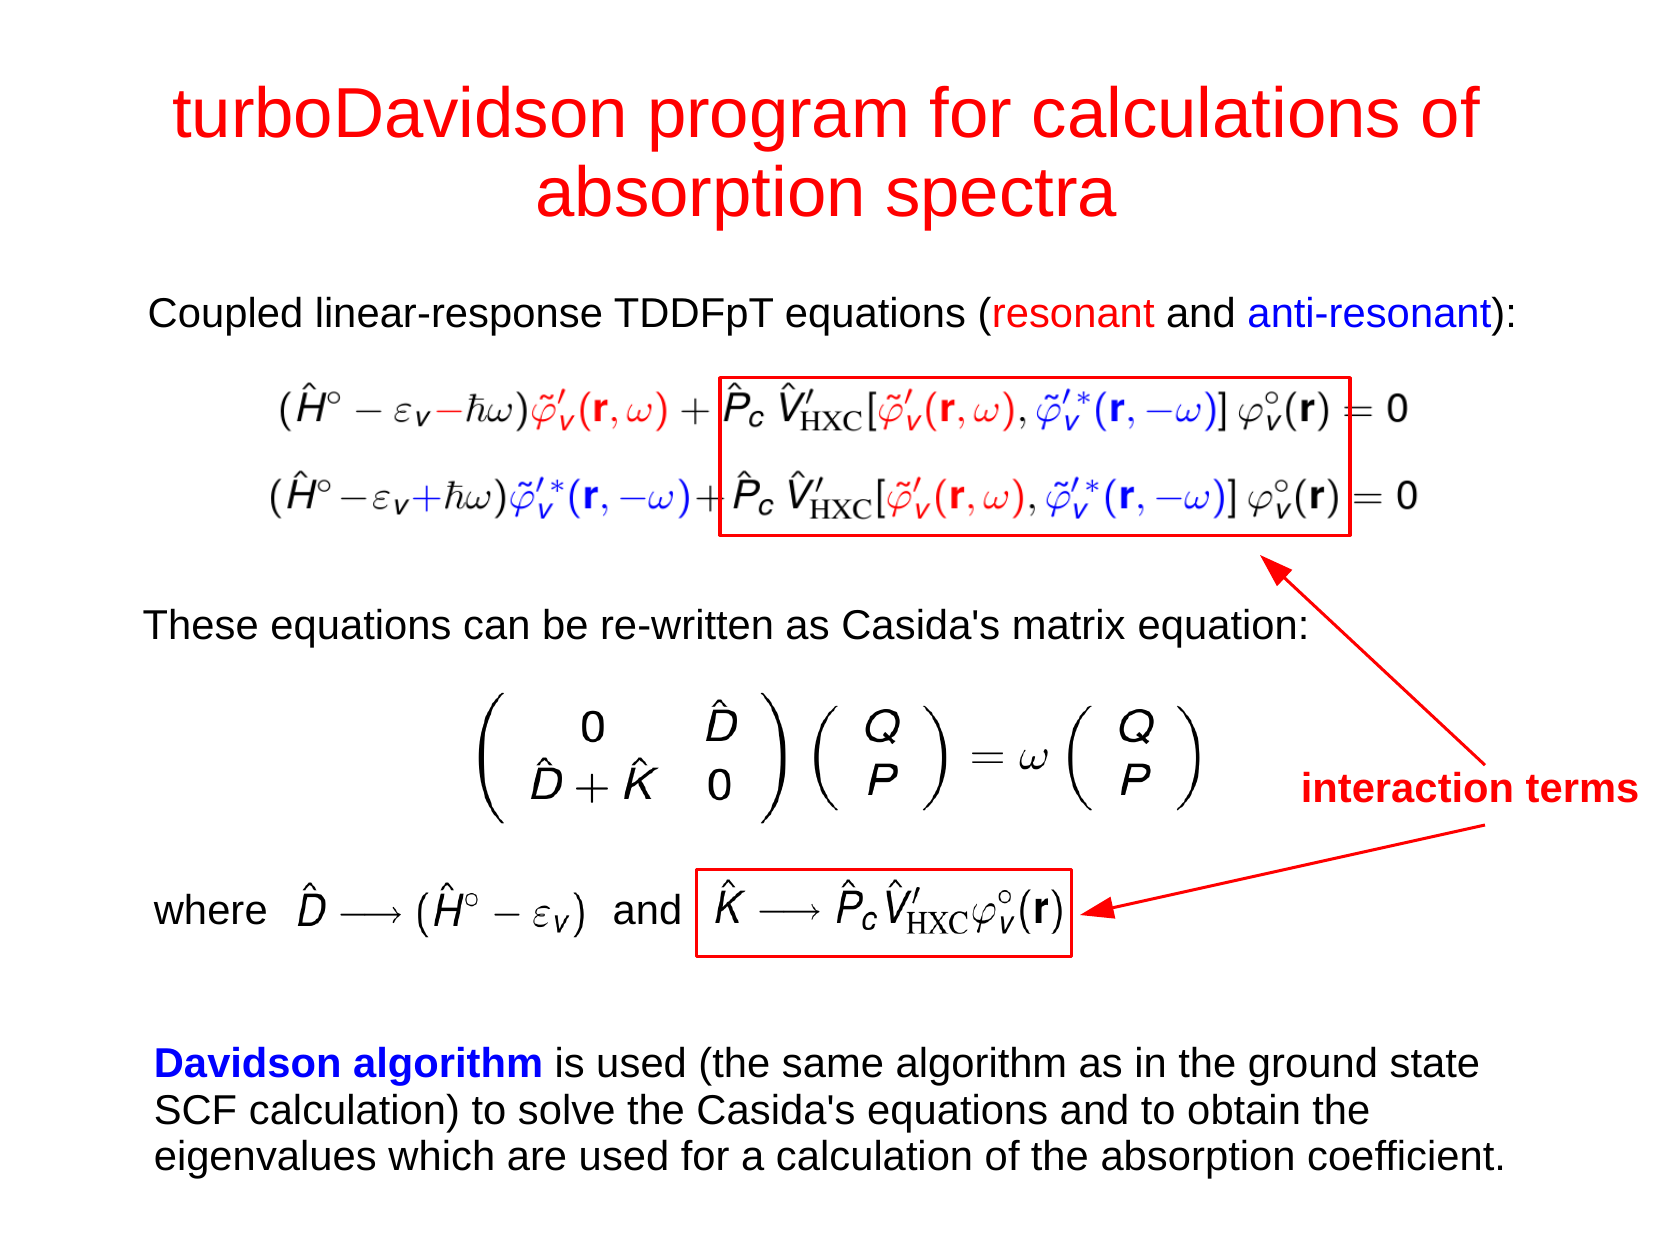

turboDavidson program for calculations of absorption spectra
# Coupled linear-response TDDFpT equations (resonant and anti-resonant):
These equations can be re-written as Casida's matrix equation:
interaction terms
where and
Davidson algorithm is used (the same algorithm as in the ground state SCF calculation) to solve the Casida's equations and to obtain the eigenvalues which are used for a calculation of the absorption coefficient.